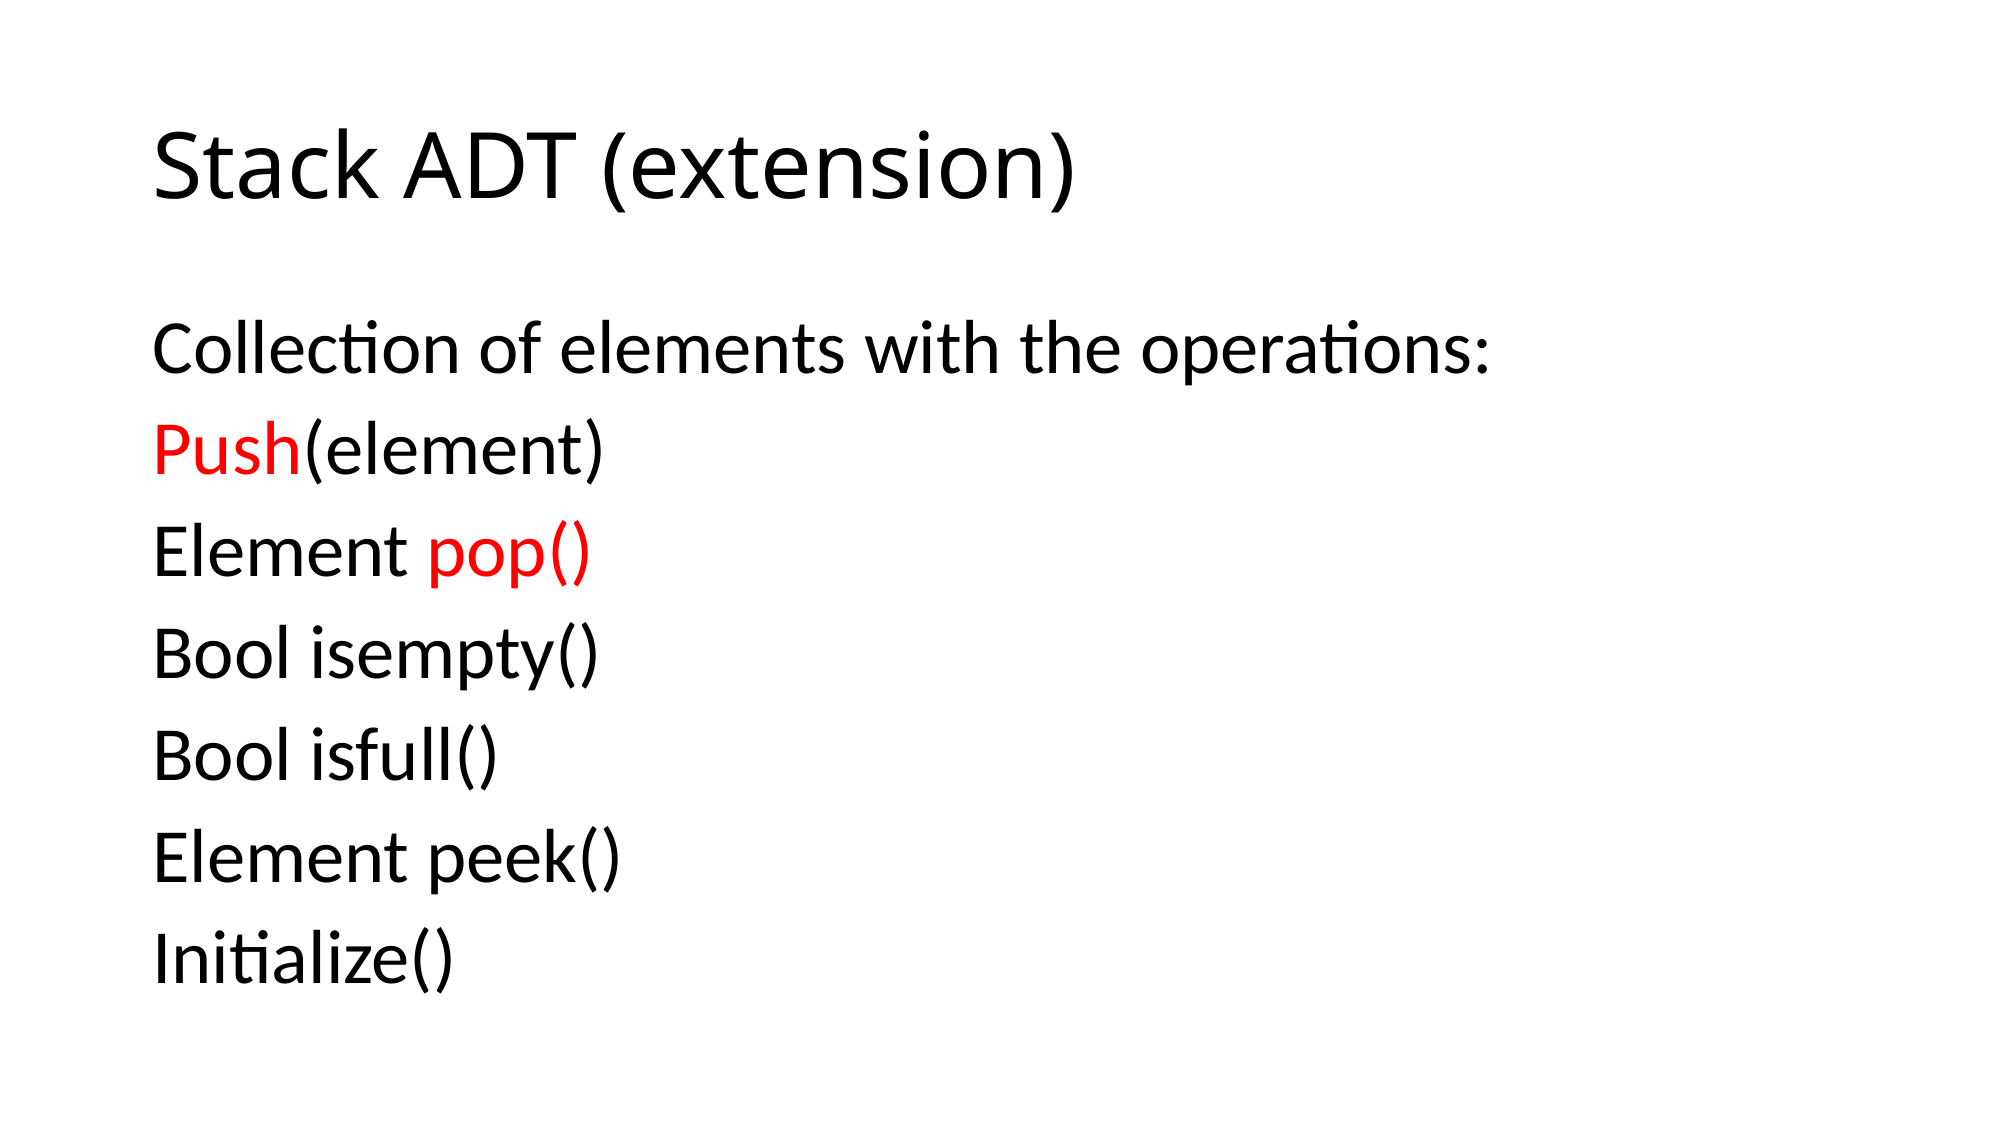

# Stack ADT (extension)
Collection of elements with the operations:
Push(element)
Element pop()
Bool isempty()
Bool isfull()
Element peek()
Initialize()